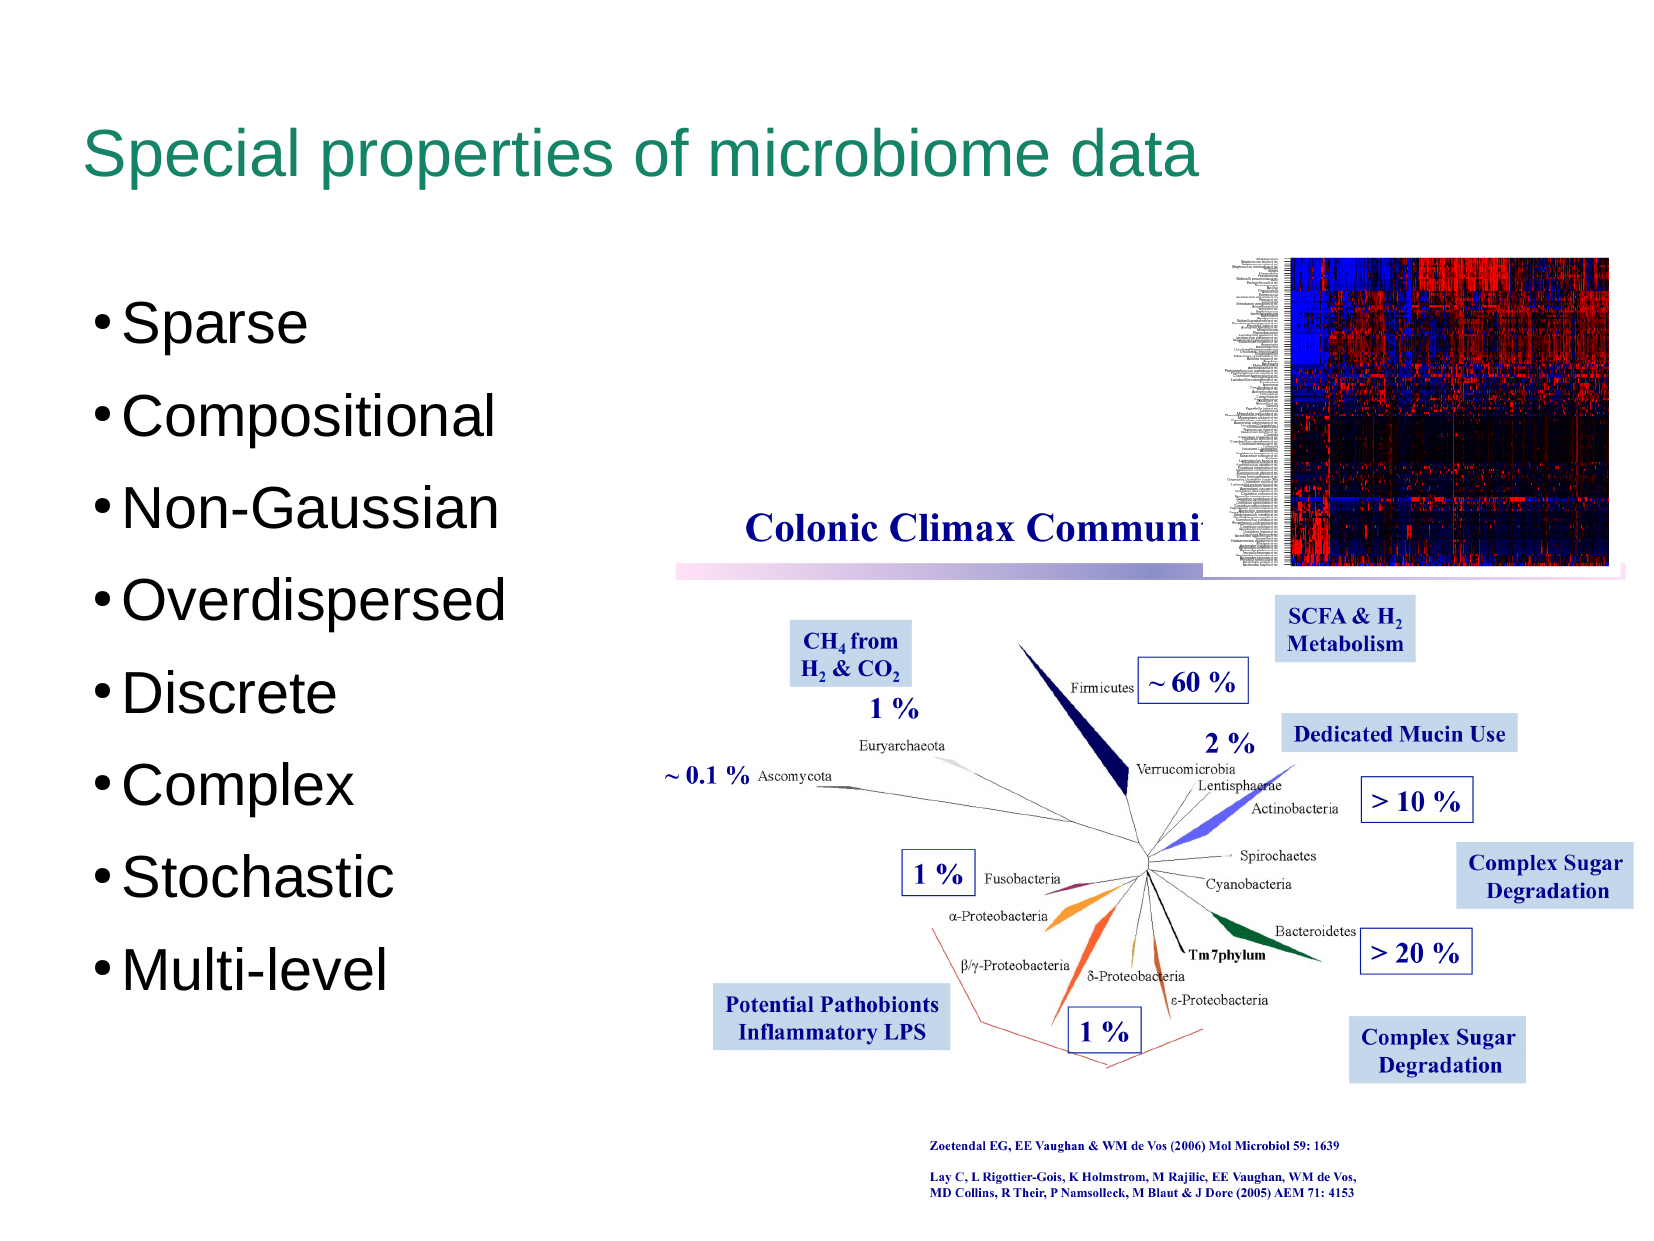

# Special properties of microbiome data
Sparse
Compositional
Non-Gaussian
Overdispersed
Discrete
Complex
Stochastic
Multi-level